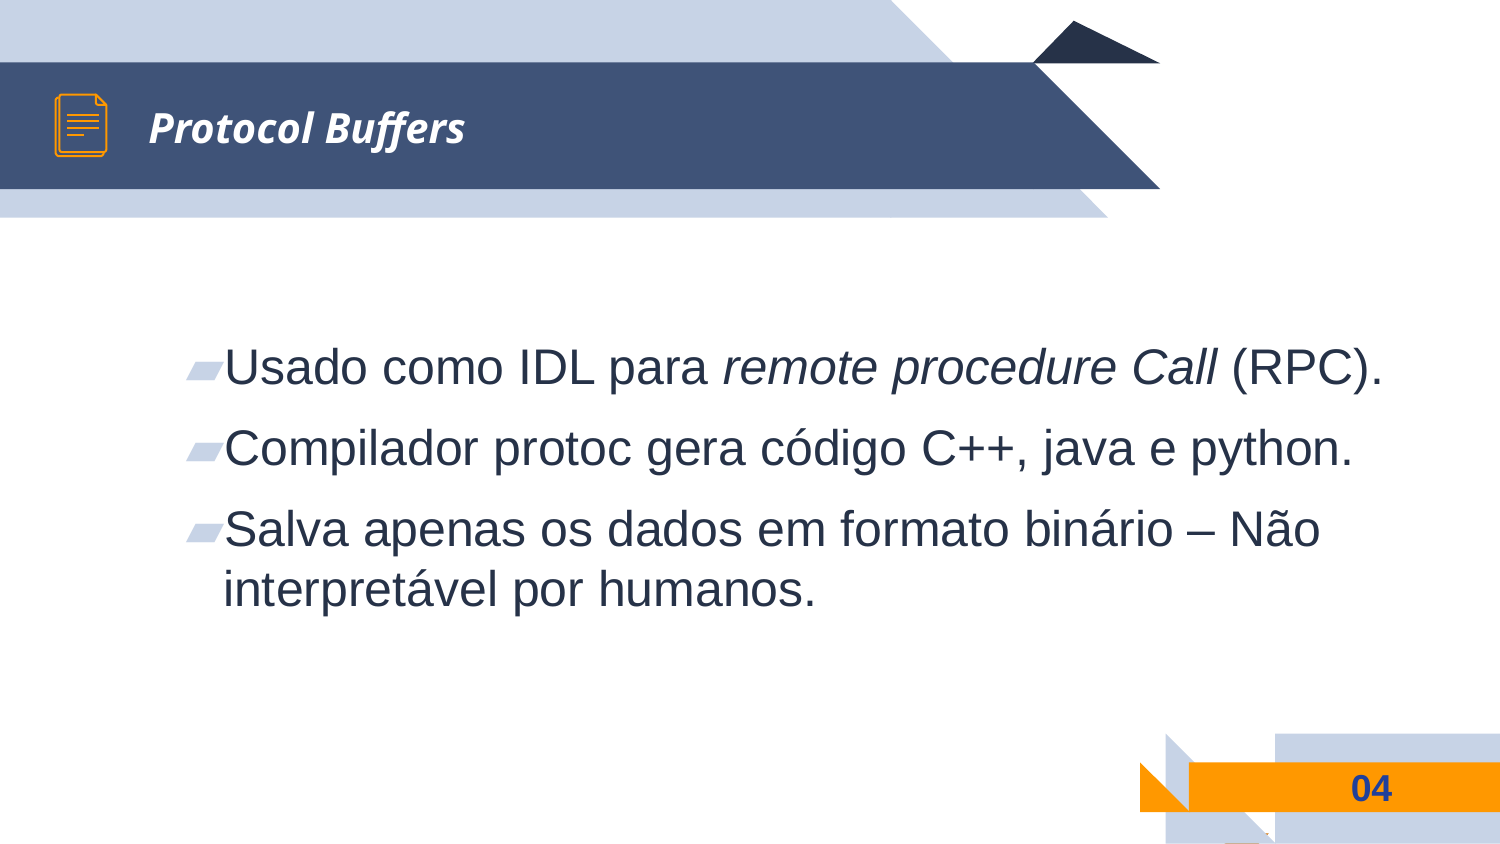

Protocol Buffers
Usado como IDL para remote procedure Call (RPC).
Compilador protoc gera código C++, java e python.
Salva apenas os dados em formato binário – Não interpretável por humanos.
04